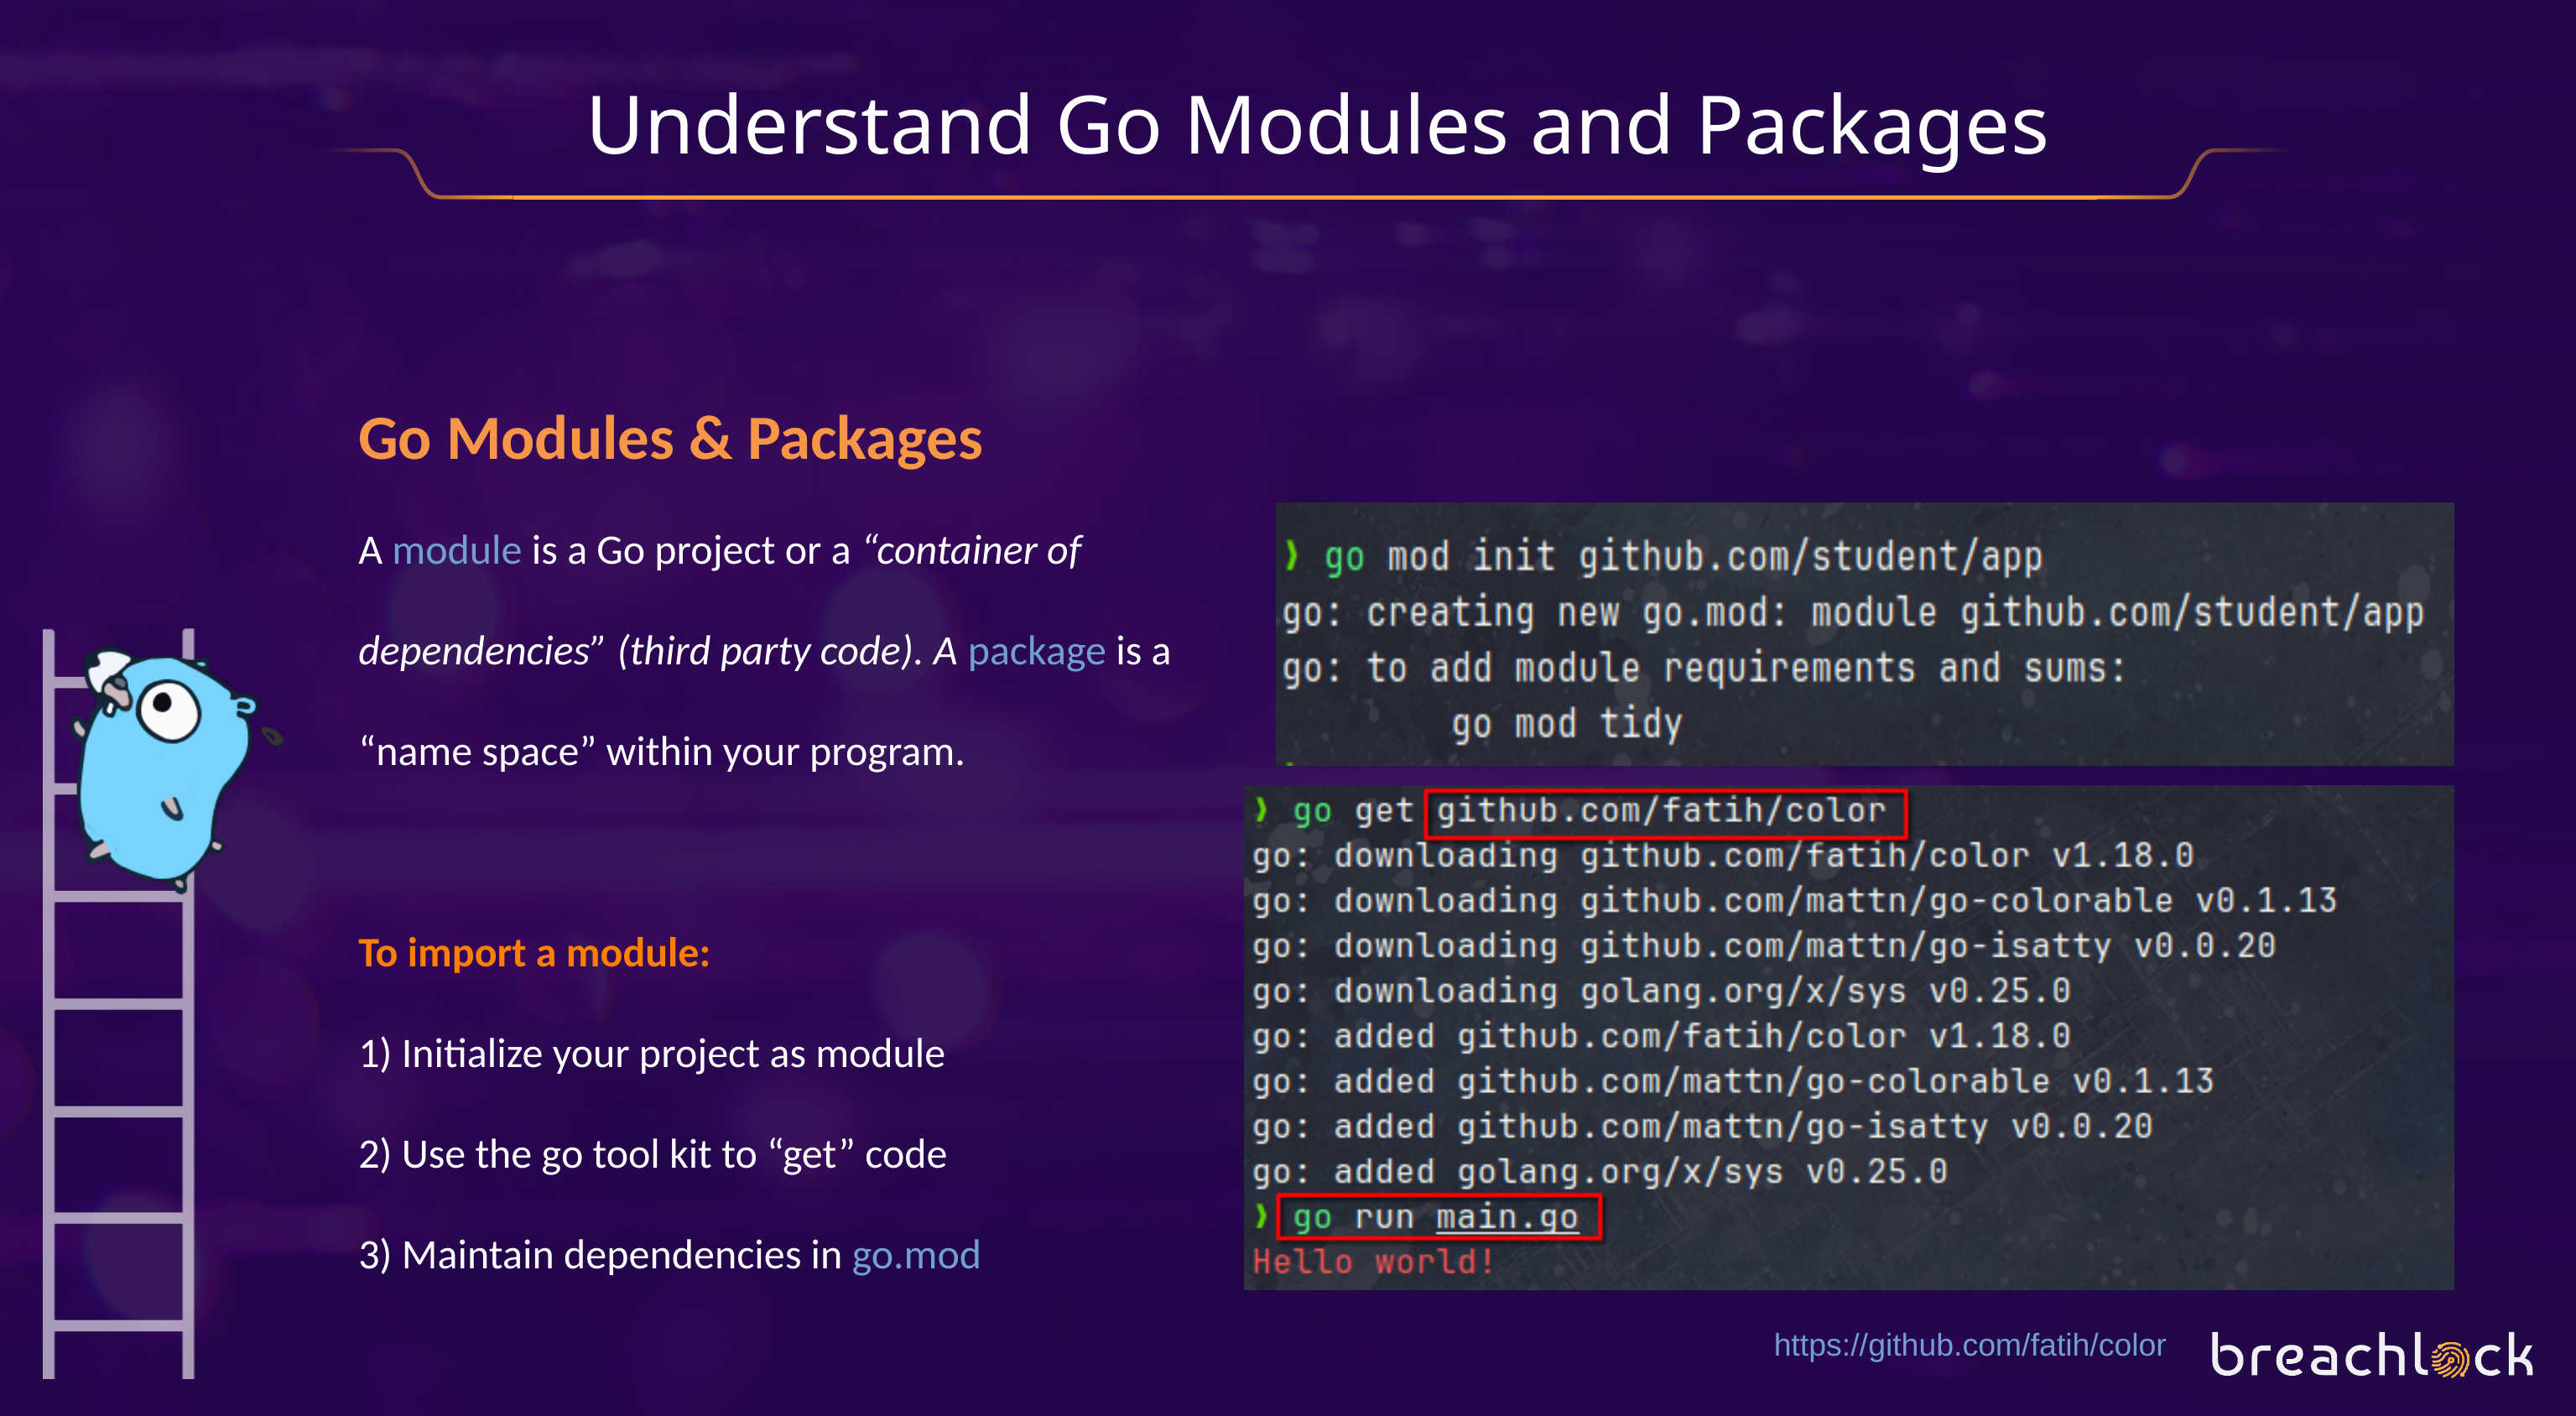

Understand Go Modules and Packages
Go Modules & Packages
A module is a Go project or a “container of dependencies” (third party code). A package is a “name space” within your program.
To import a module:
 Initialize your project as module
 Use the go tool kit to “get” code
 Maintain dependencies in go.mod
https://github.com/fatih/color